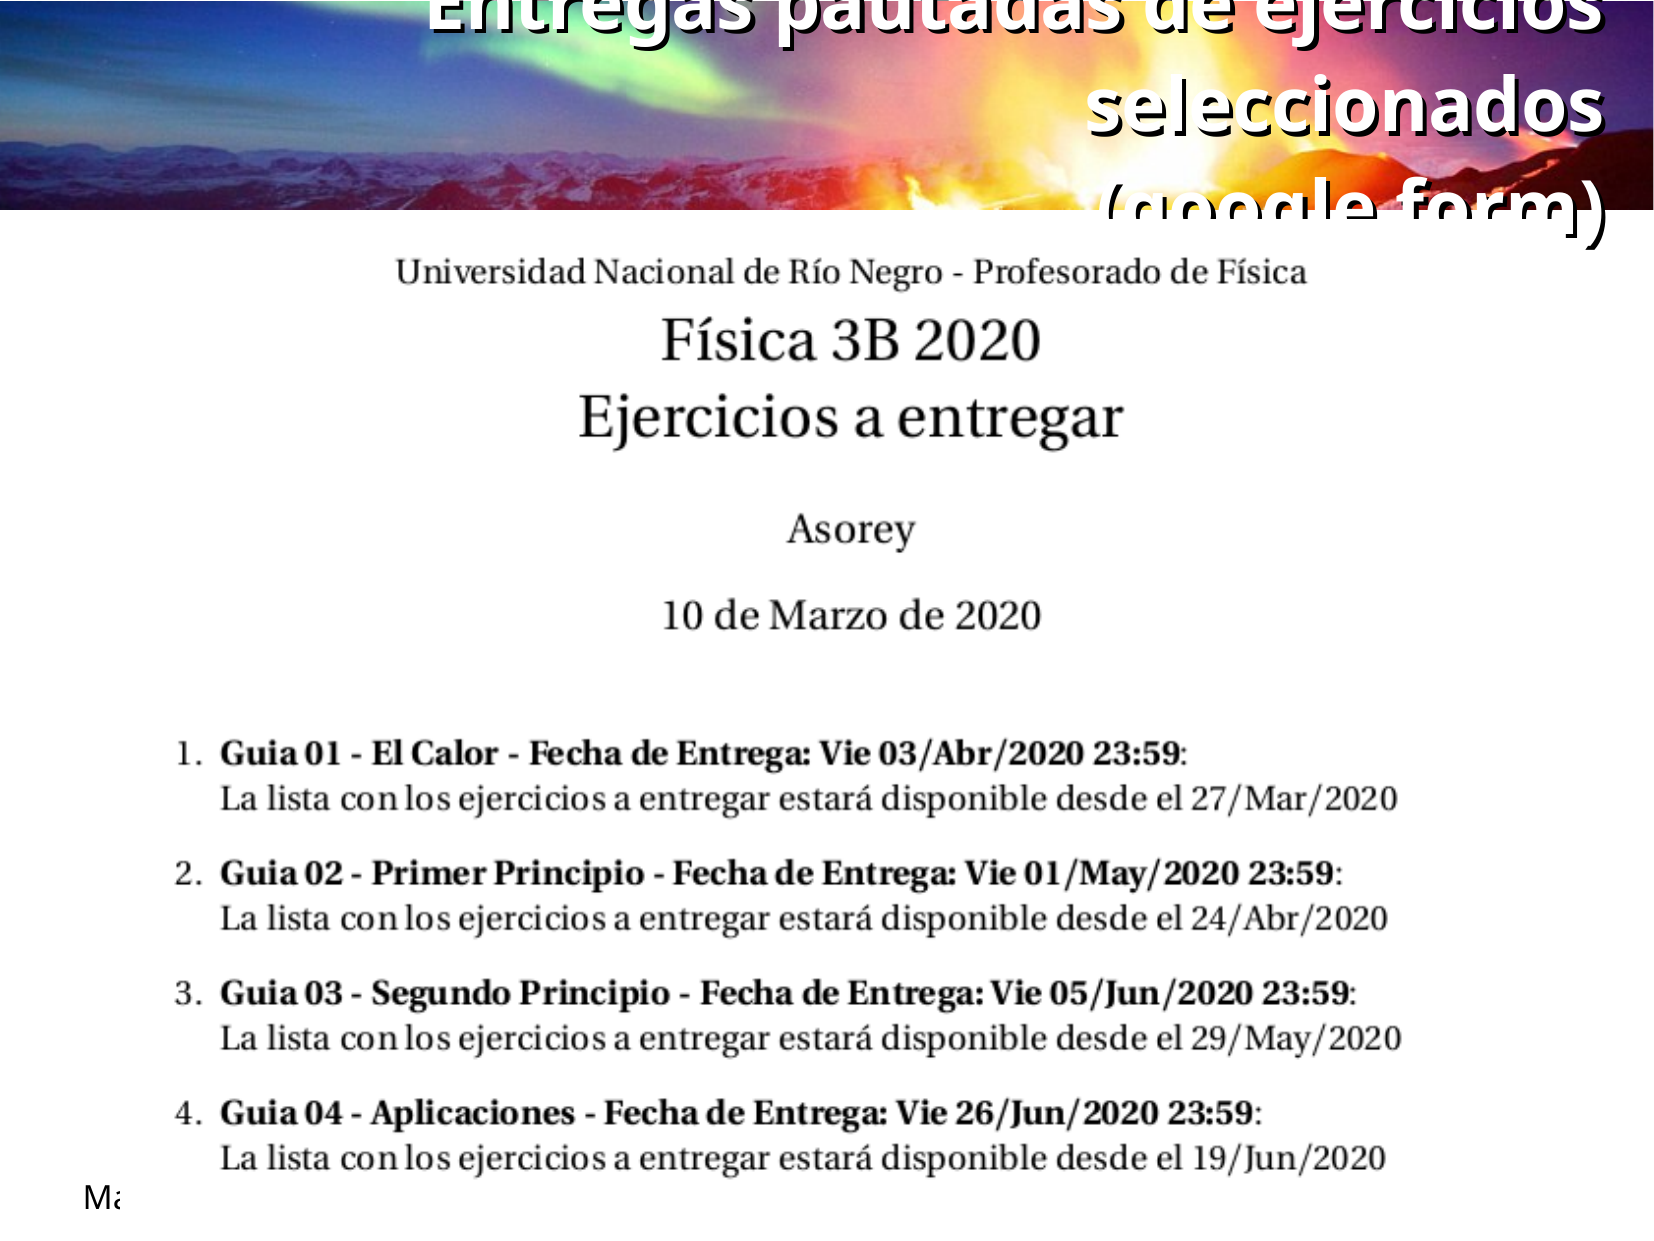

# Entregas pautadas de ejercicios seleccionados (google form)
Mar 10, 2020
H. Asorey - F3B 2020
7